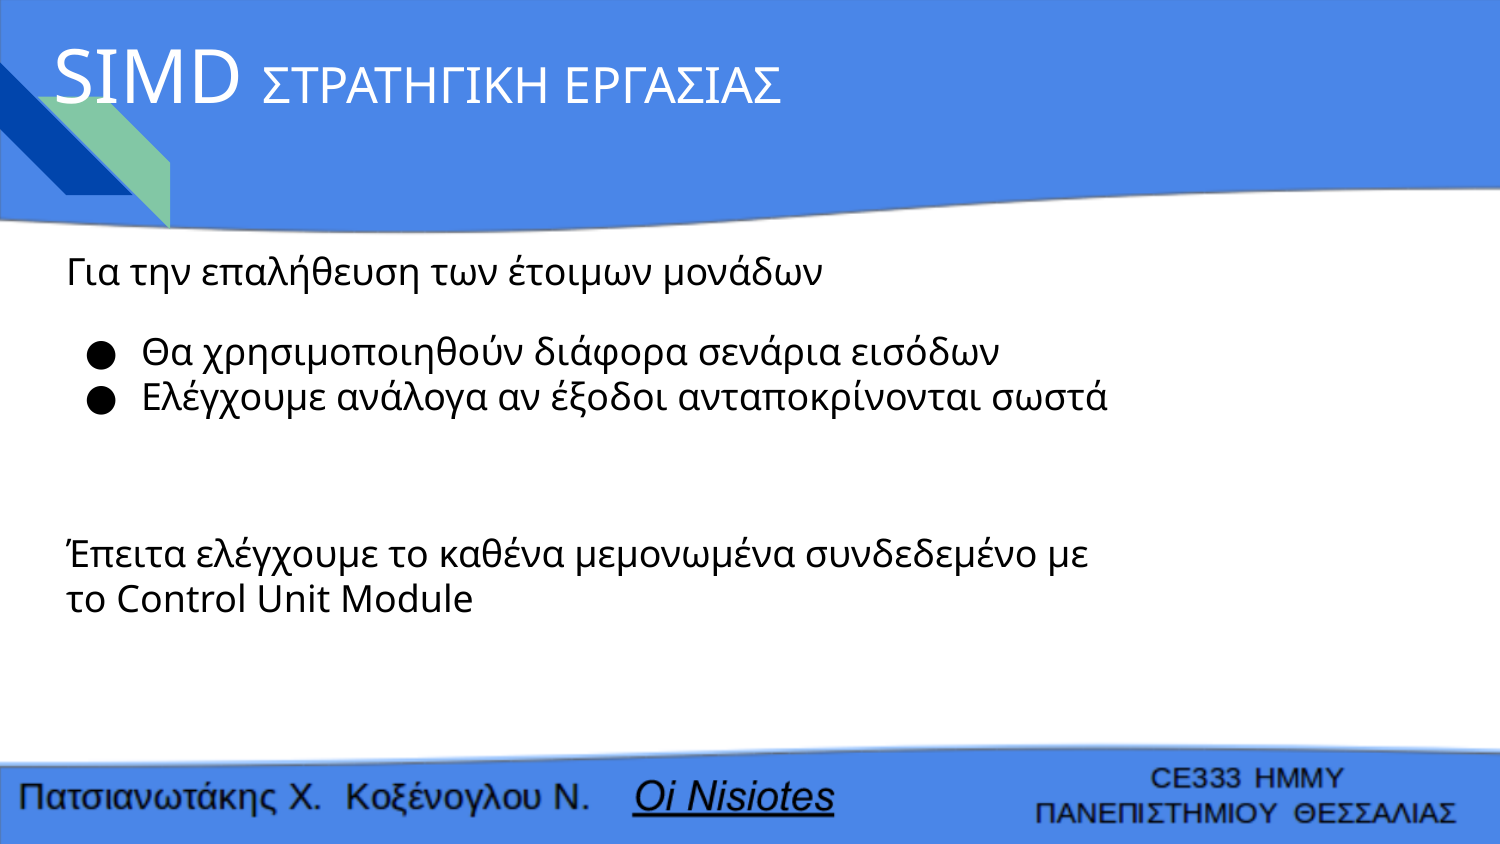

# SIMD ΣΤΡΑΤΗΓΙΚΗ ΕΡΓΑΣΙΑΣ
Για την επαλήθευση των έτοιμων μονάδων
Θα χρησιμοποιηθούν διάφορα σενάρια εισόδων
Ελέγχουμε ανάλογα αν έξοδοι ανταποκρίνονται σωστά
Έπειτα ελέγχουμε το καθένα μεμονωμένα συνδεδεμένο με το Control Unit Module